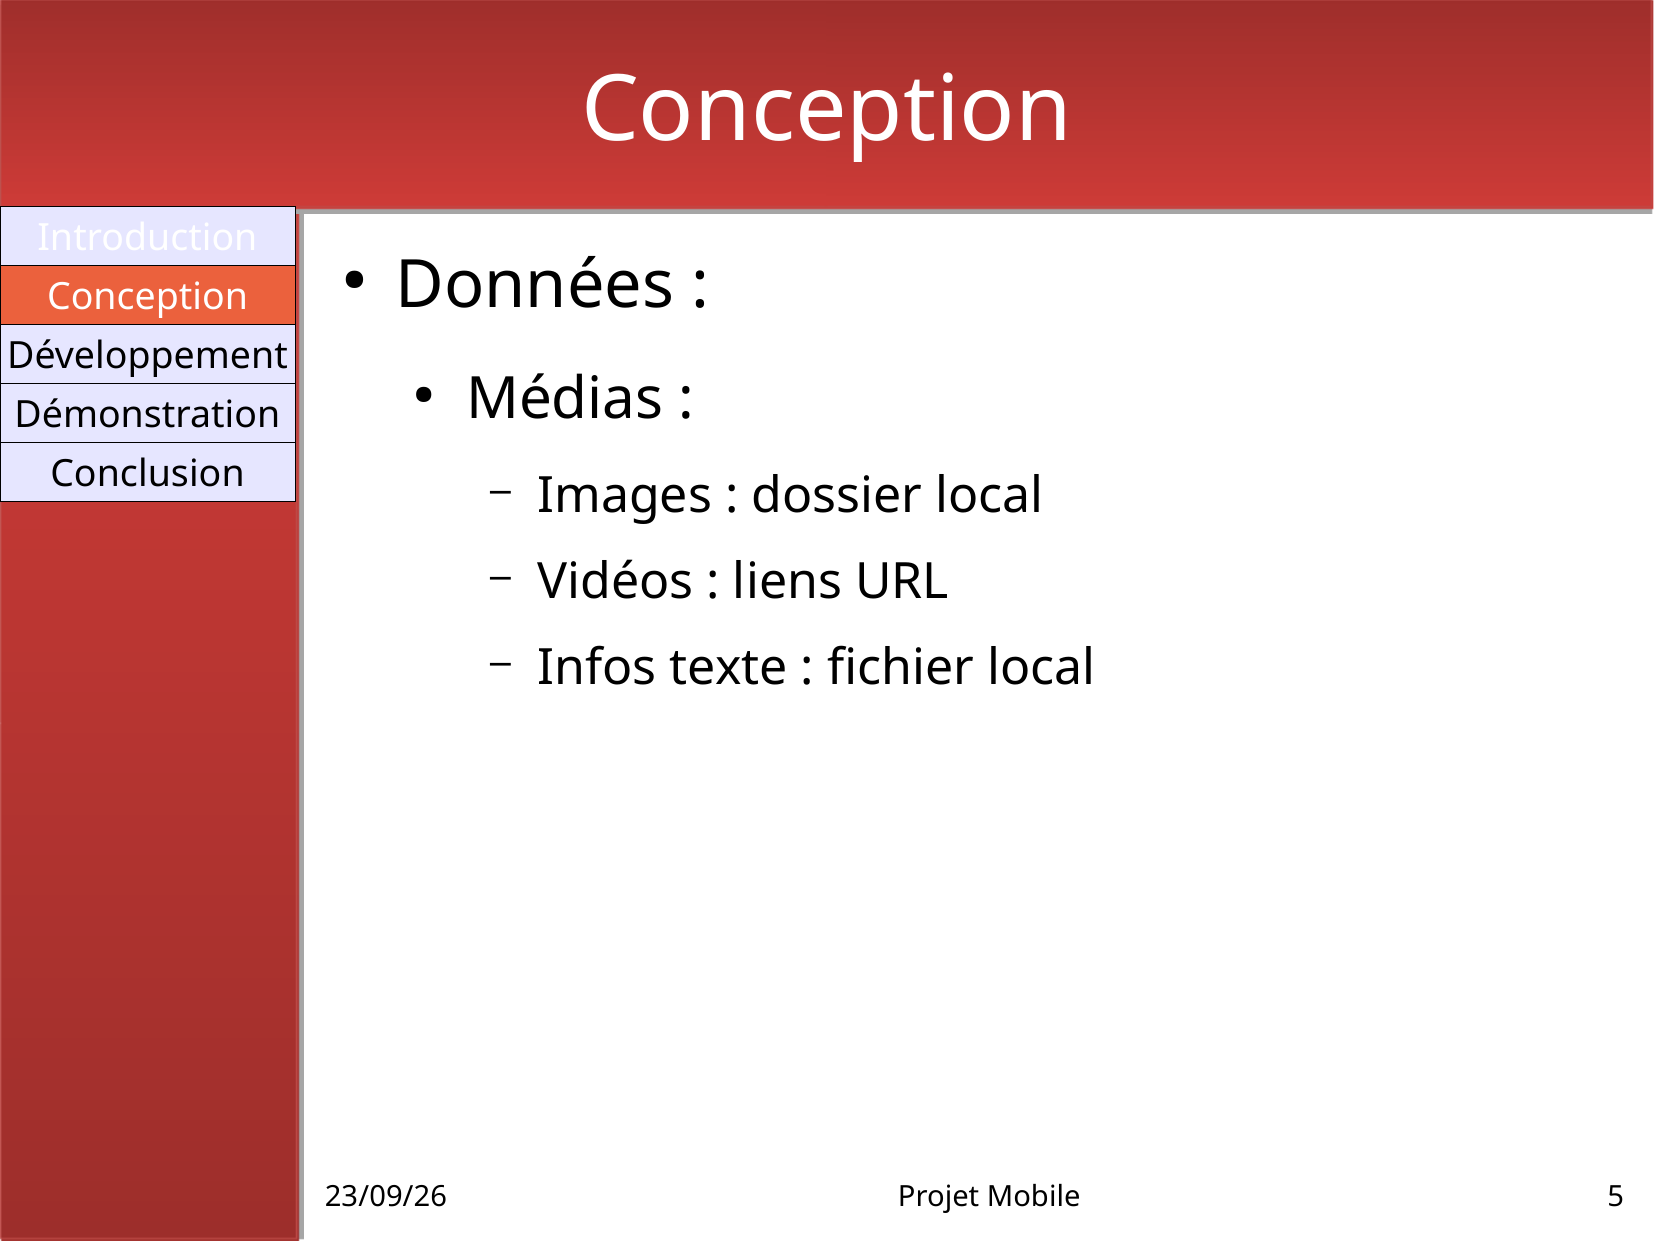

# Conception
Introduction
Données :
Médias :
Images : dossier local
Vidéos : liens URL
Infos texte : fichier local
Conception
Développement
Démonstration
Conclusion
Projet Mobile
5